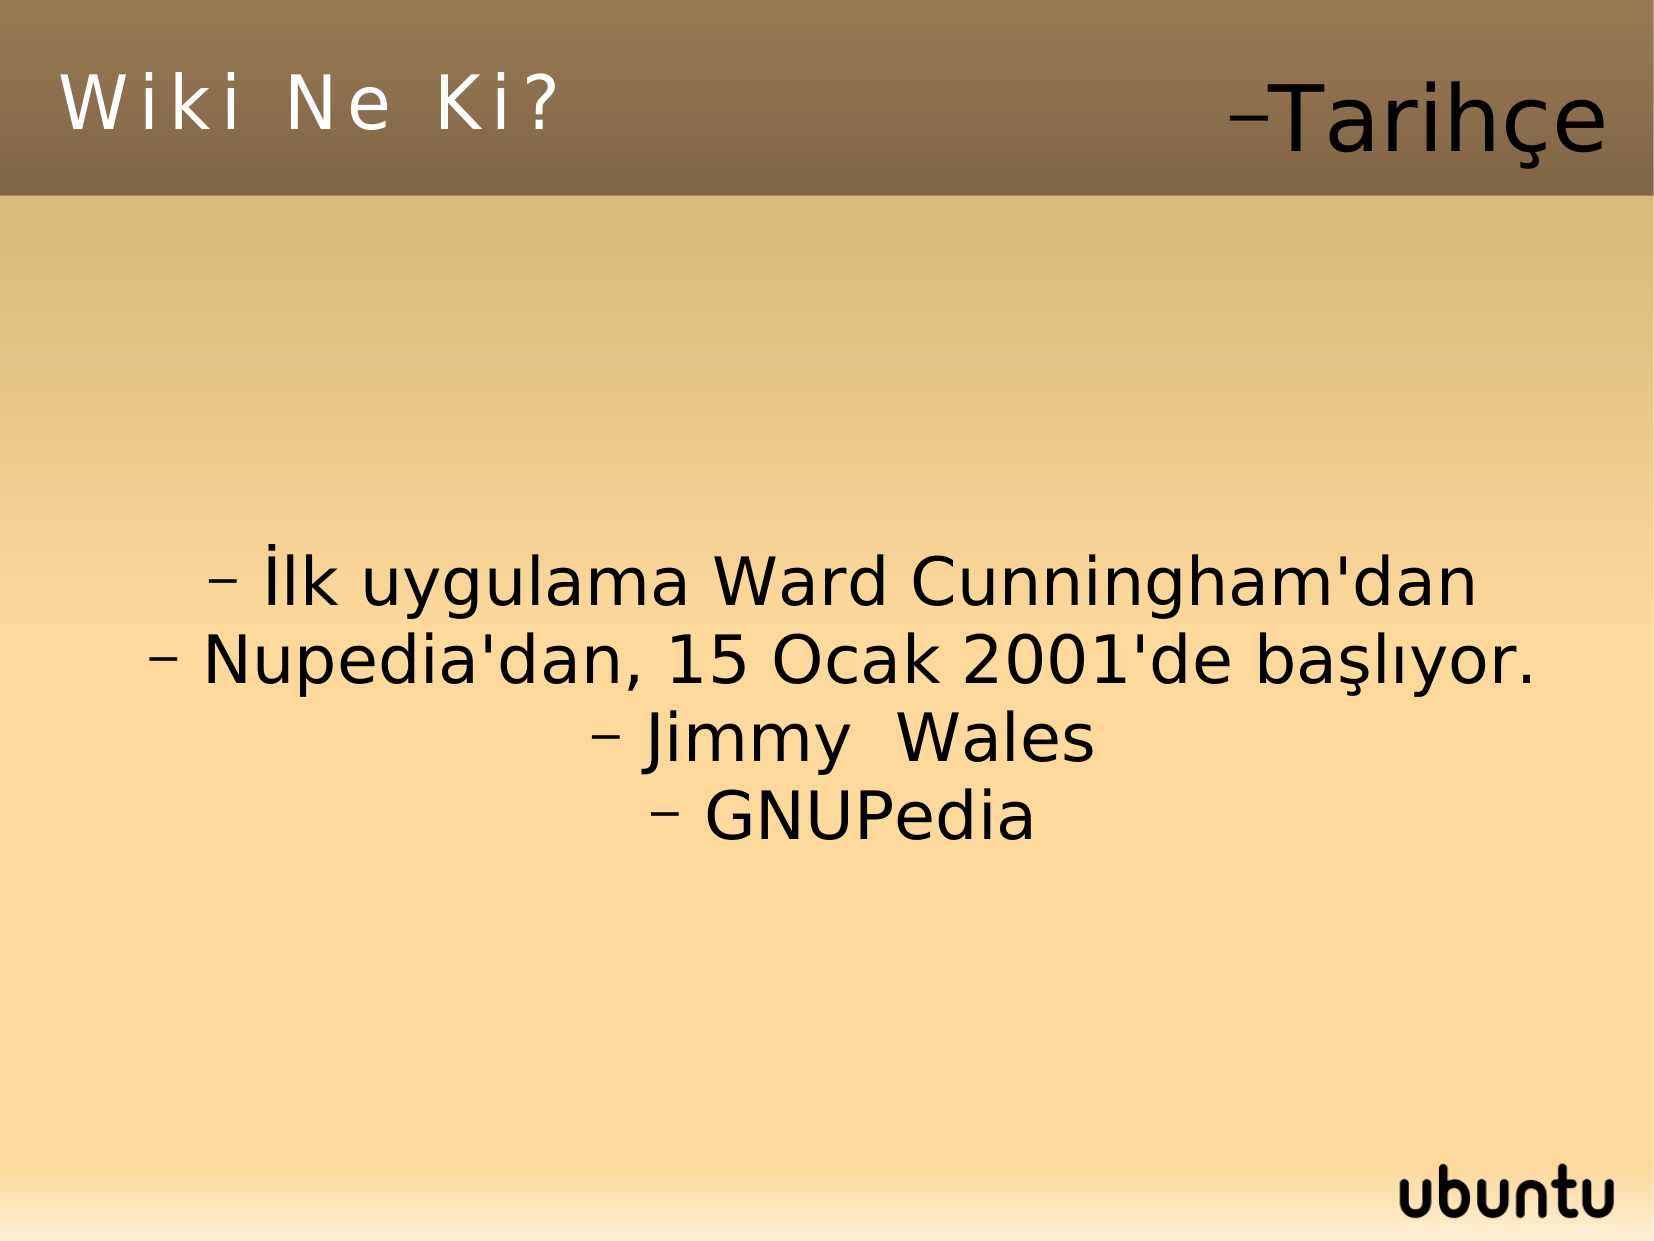

# Wiki Ne Ki?
Tarihçe
İlk uygulama Ward Cunningham'dan
Nupedia'dan, 15 Ocak 2001'de başlıyor.
Jimmy Wales
GNUPedia